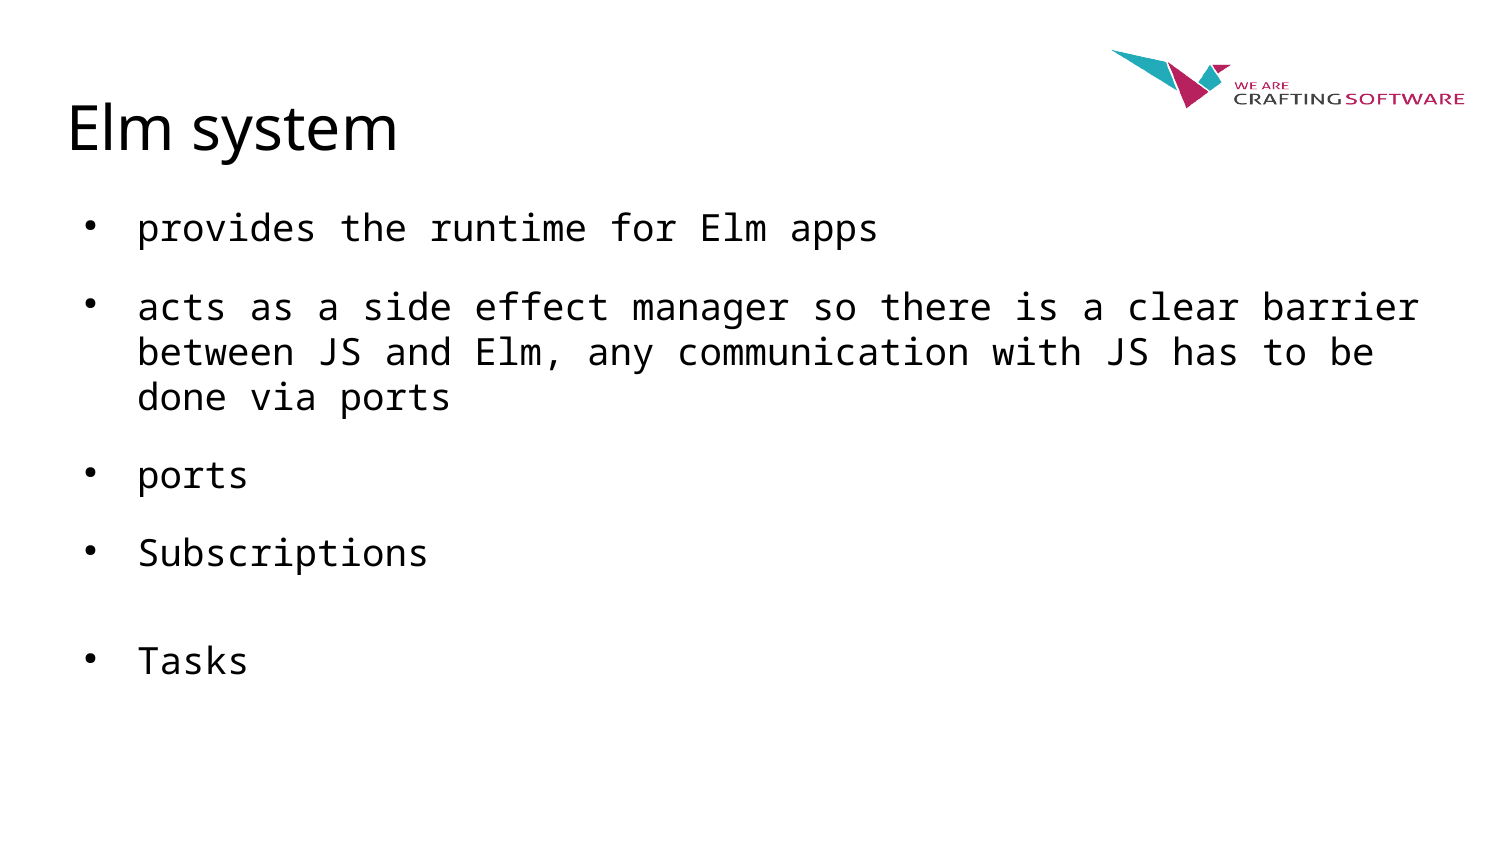

# Elm system
provides the runtime for Elm apps
acts as a side effect manager so there is a clear barrier between JS and Elm, any communication with JS has to be done via ports
ports
Subscriptions
Tasks